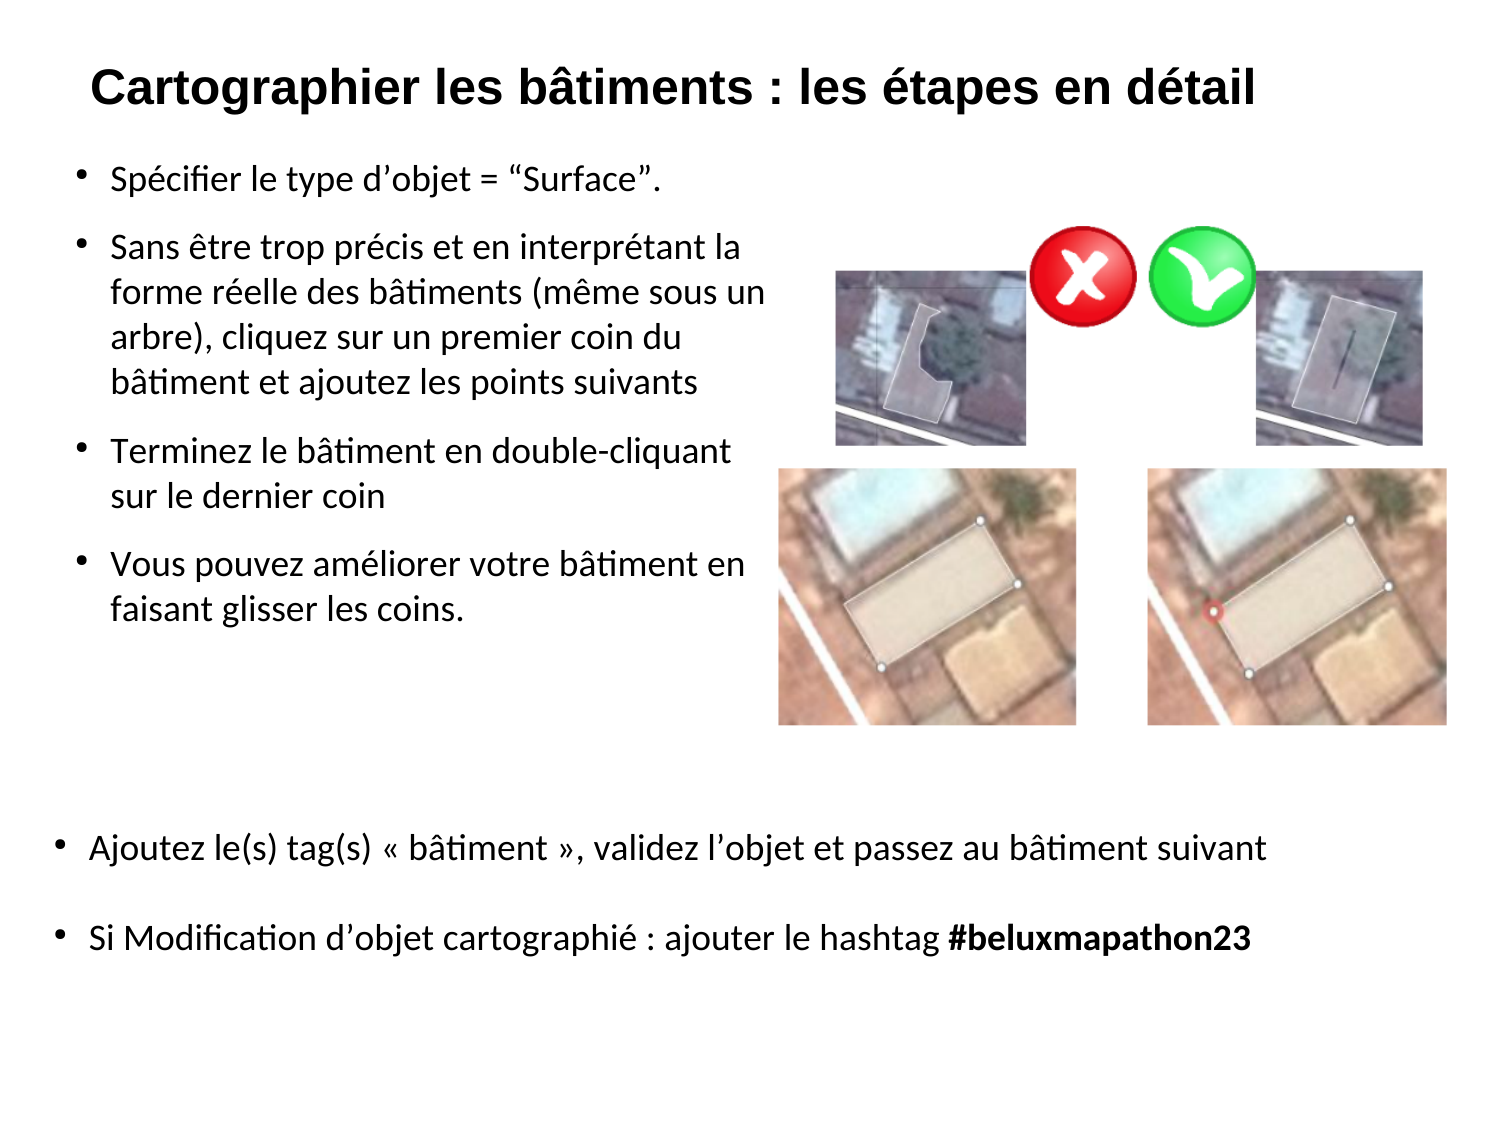

# Cartographier les bâtiments : les étapes en détail
Spécifier le type d’objet = “Surface”.
Sans être trop précis et en interprétant la forme réelle des bâtiments (même sous un arbre), cliquez sur un premier coin du bâtiment et ajoutez les points suivants
Terminez le bâtiment en double-cliquant sur le dernier coin
Vous pouvez améliorer votre bâtiment en faisant glisser les coins.
Ajoutez le(s) tag(s) « bâtiment », validez l’objet et passez au bâtiment suivant
Si Modification d’objet cartographié : ajouter le hashtag #beluxmapathon23